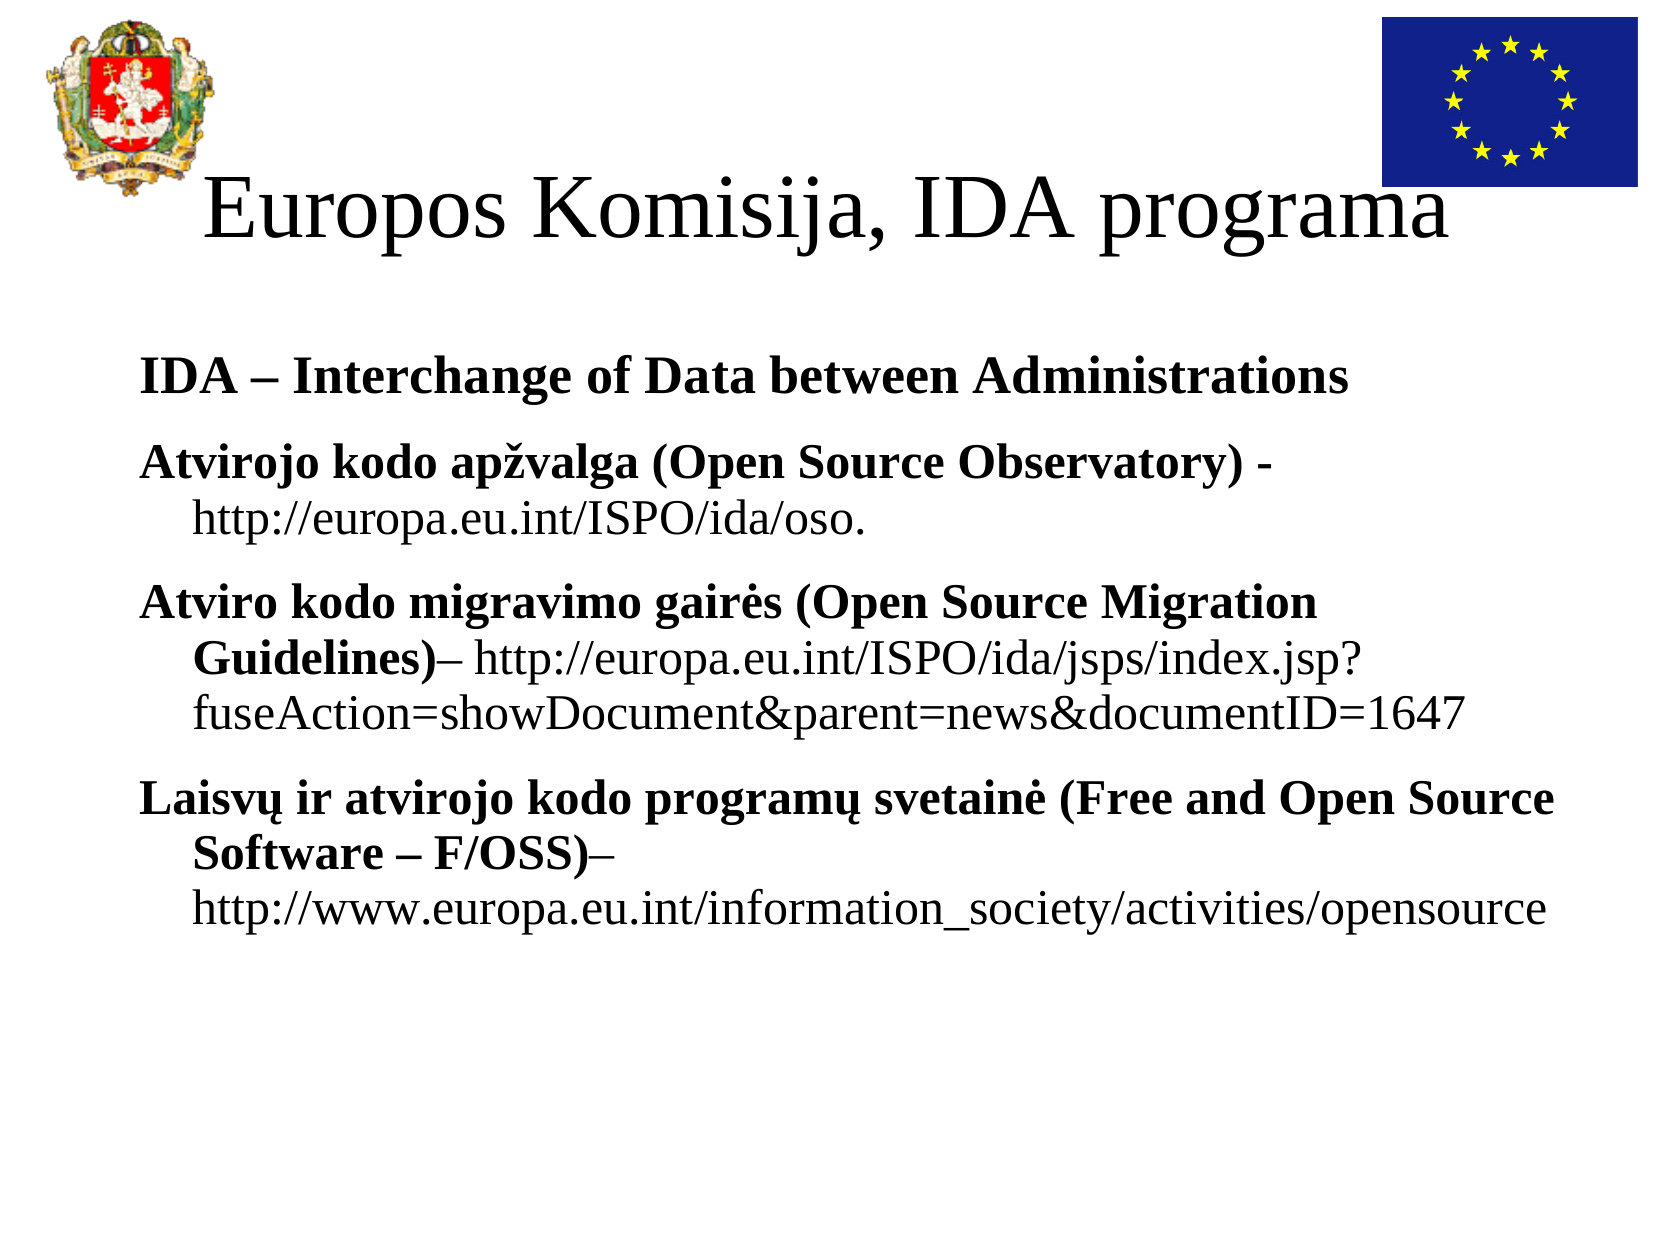

# Europos Komisija, IDA programa
IDA – Interchange of Data between Administrations
Atvirojo kodo apžvalga (Open Source Observatory) - http://europa.eu.int/ISPO/ida/oso.
Atviro kodo migravimo gairės (Open Source Migration Guidelines)– http://europa.eu.int/ISPO/ida/jsps/index.jsp?fuseAction=showDocument&parent=news&documentID=1647
Laisvų ir atvirojo kodo programų svetainė (Free and Open Source Software – F/OSS)– http://www.europa.eu.int/information_society/activities/opensource